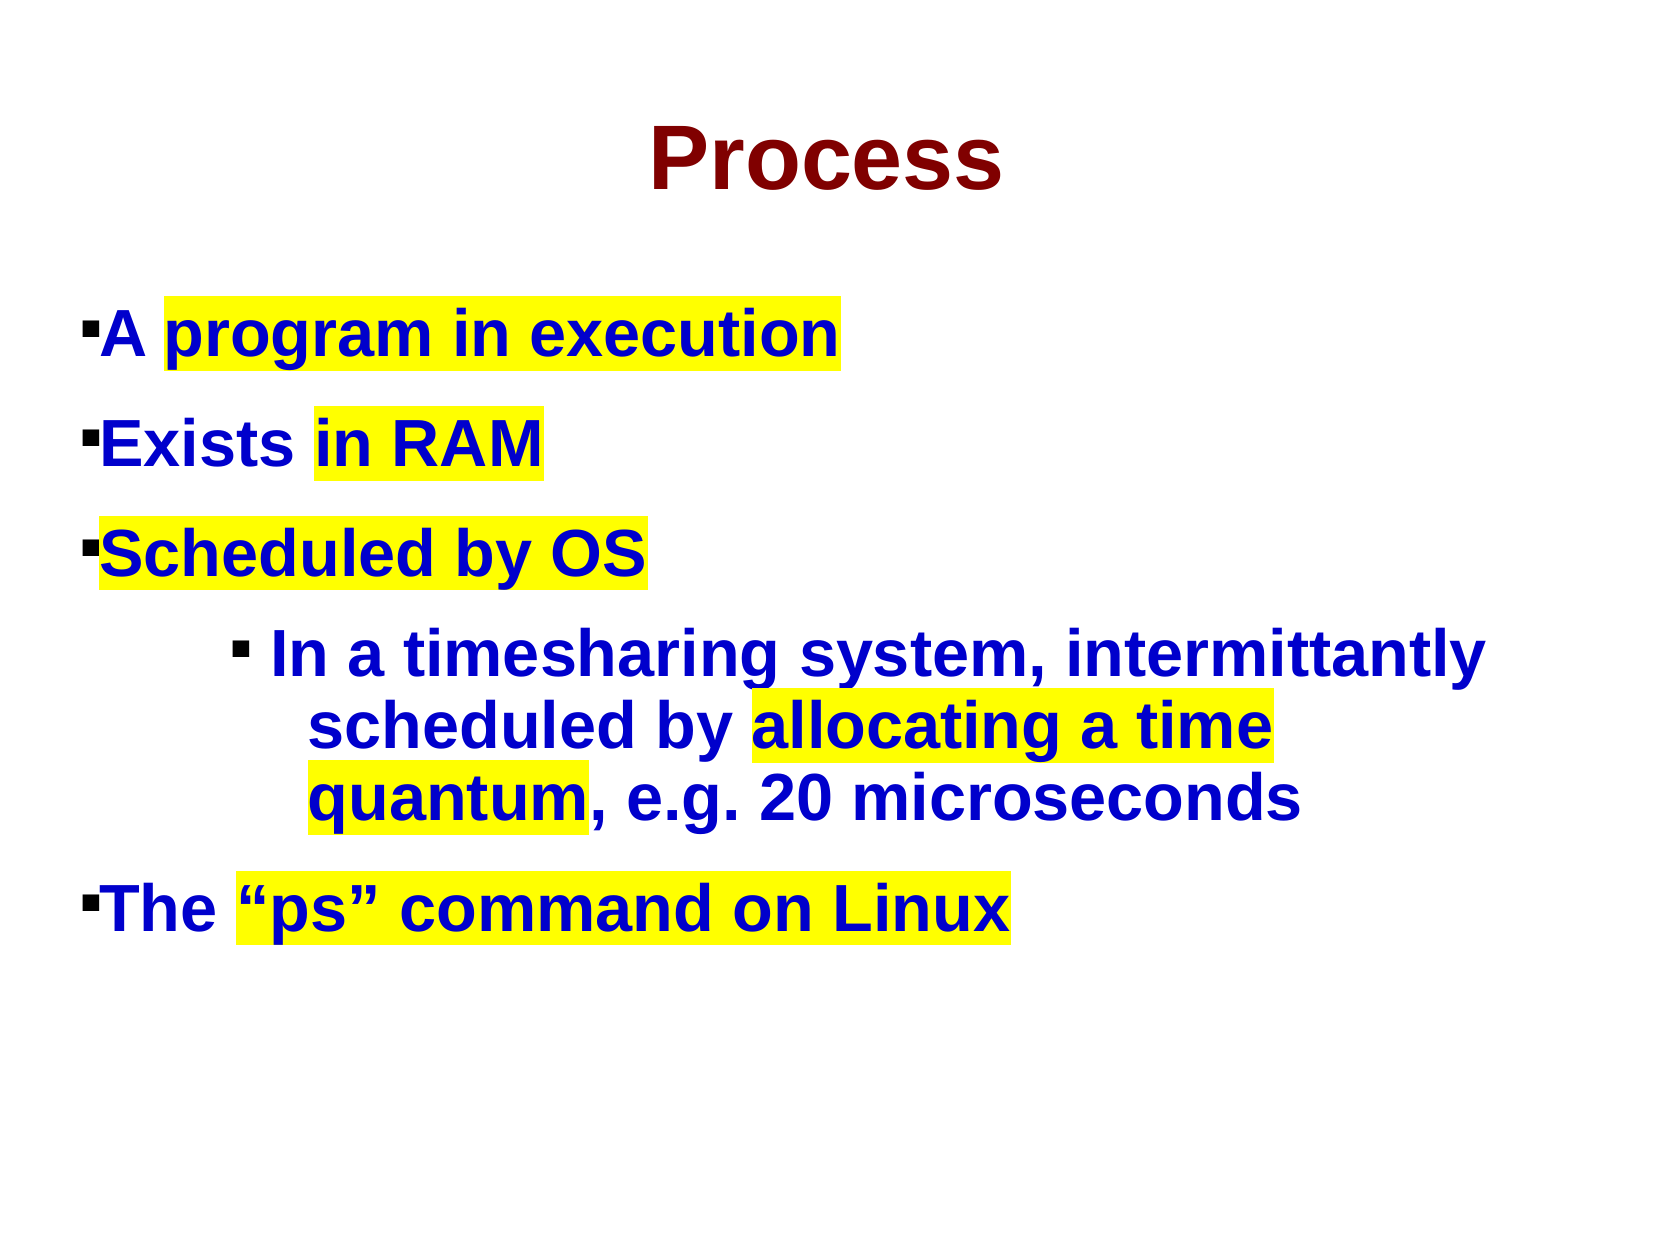

# Process
A program in execution
Exists in RAM
Scheduled by OS
In a timesharing system, intermittantly scheduled by allocating a time quantum, e.g. 20 microseconds
The “ps” command on Linux